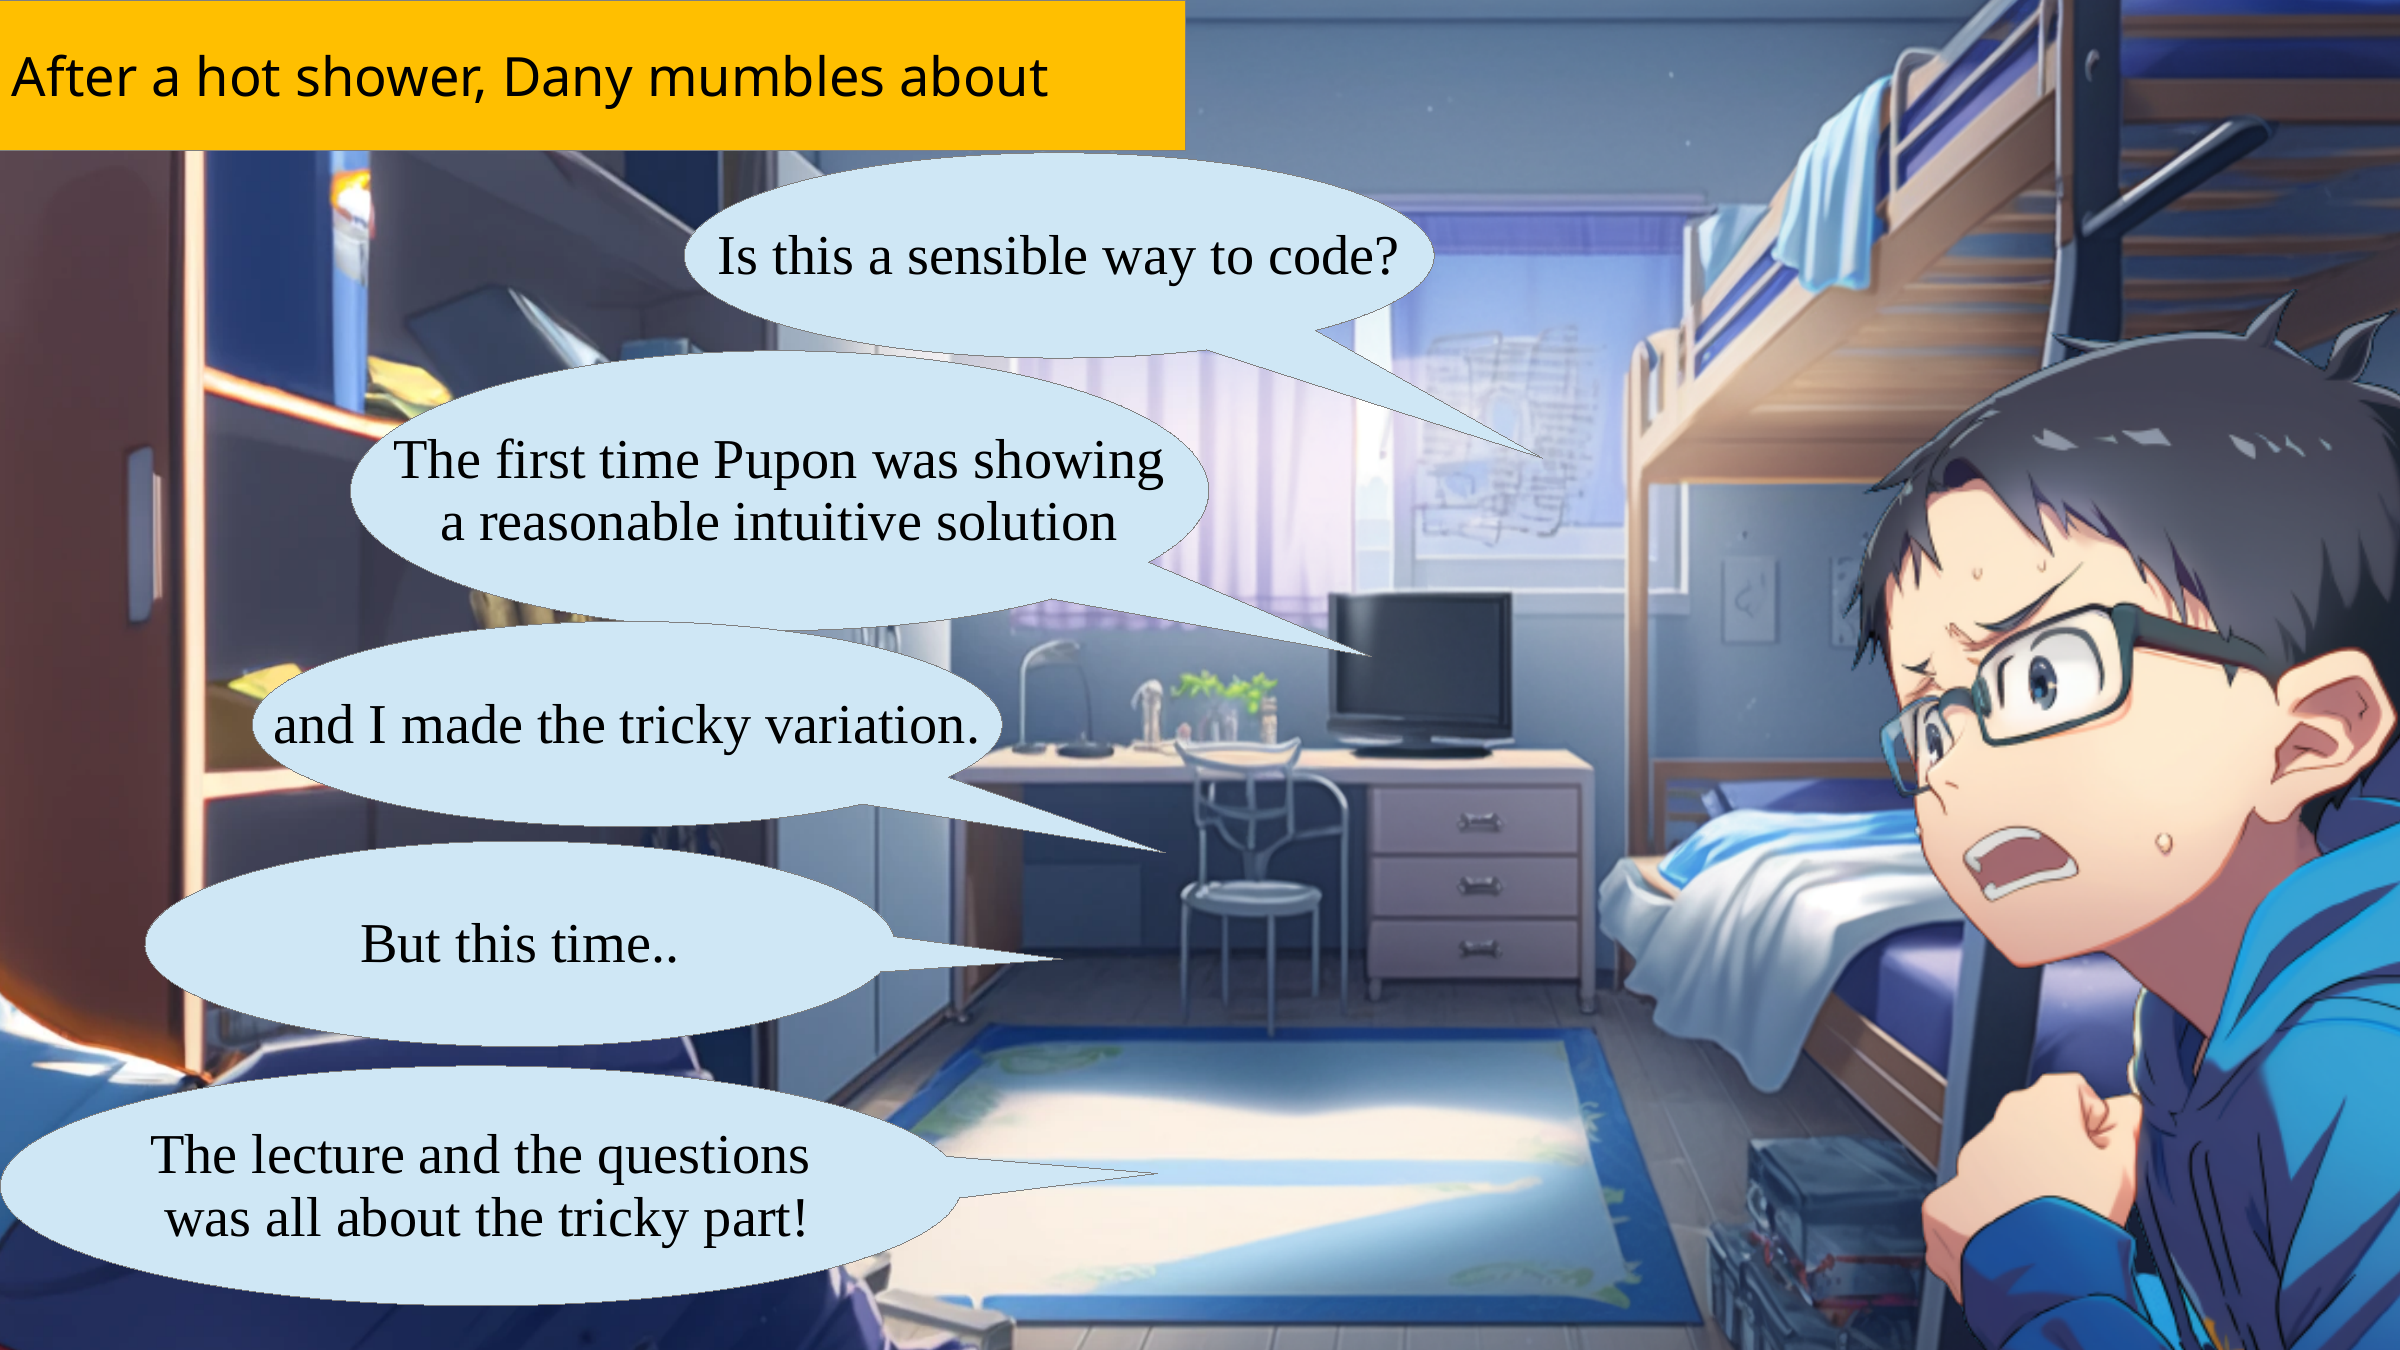

After a hot shower, Dany mumbles about
Is this a sensible way to code?
The first time Pupon was showing
a reasonable intuitive solution
and I made the tricky variation.
But this time..
The lecture and the questions
 was all about the tricky part!